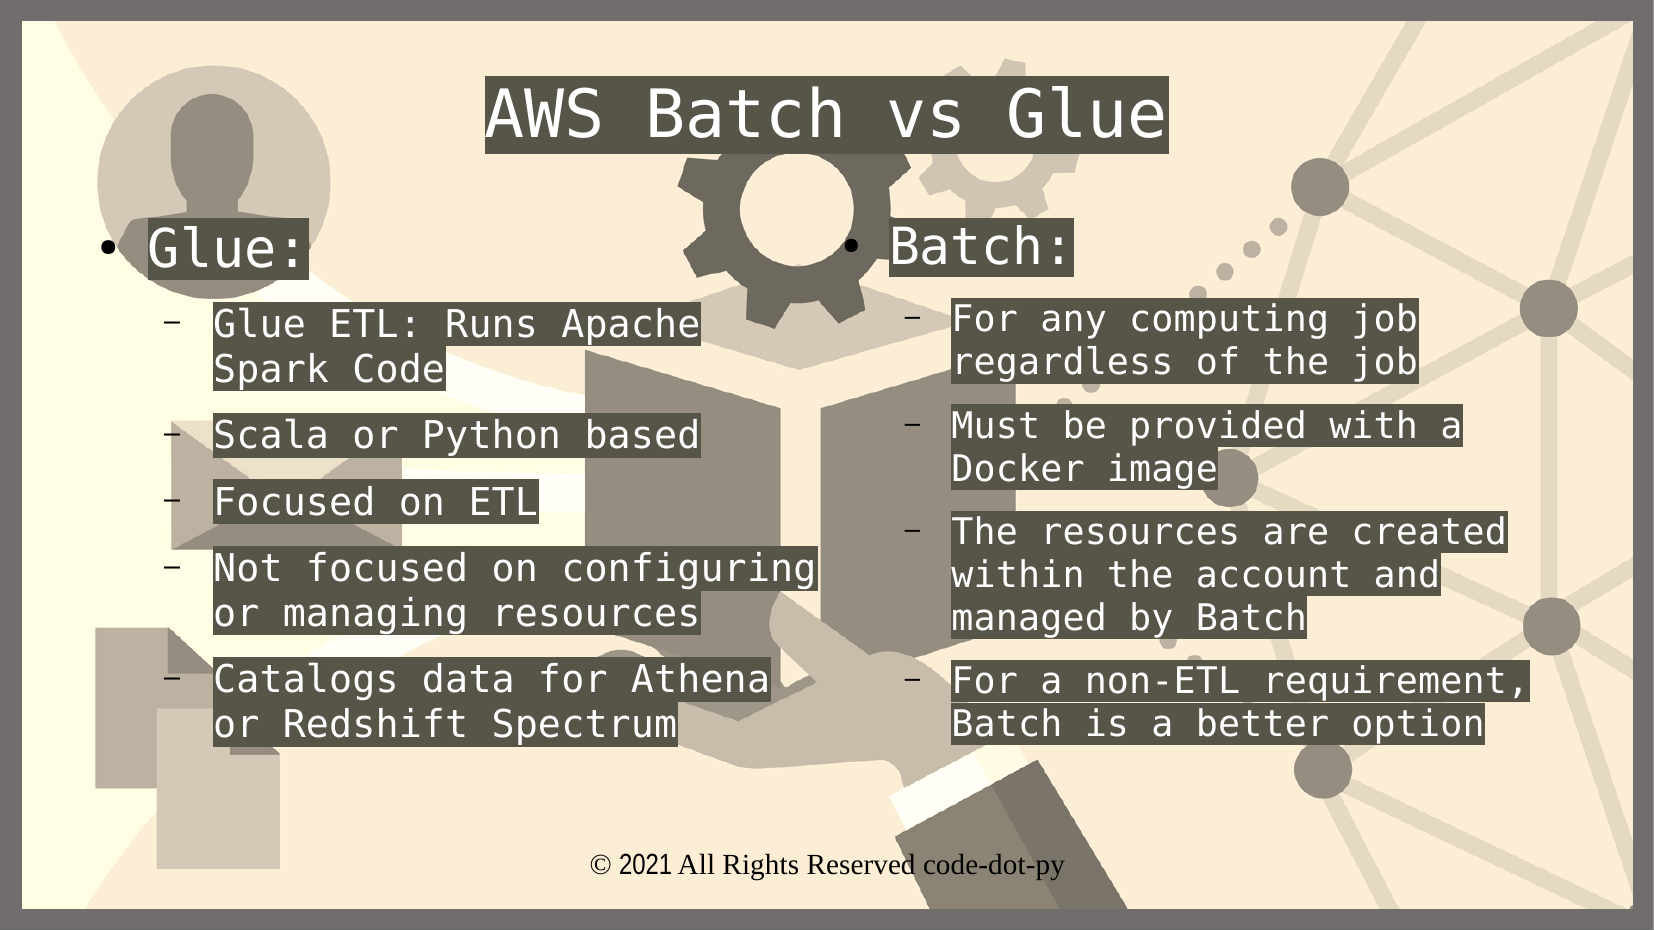

# AWS Batch vs Glue
Glue:
Glue ETL: Runs Apache Spark Code
Scala or Python based
Focused on ETL
Not focused on configuring or managing resources
Catalogs data for Athena or Redshift Spectrum
Batch:
For any computing job regardless of the job
Must be provided with a Docker image
The resources are created within the account and managed by Batch
For a non-ETL requirement, Batch is a better option